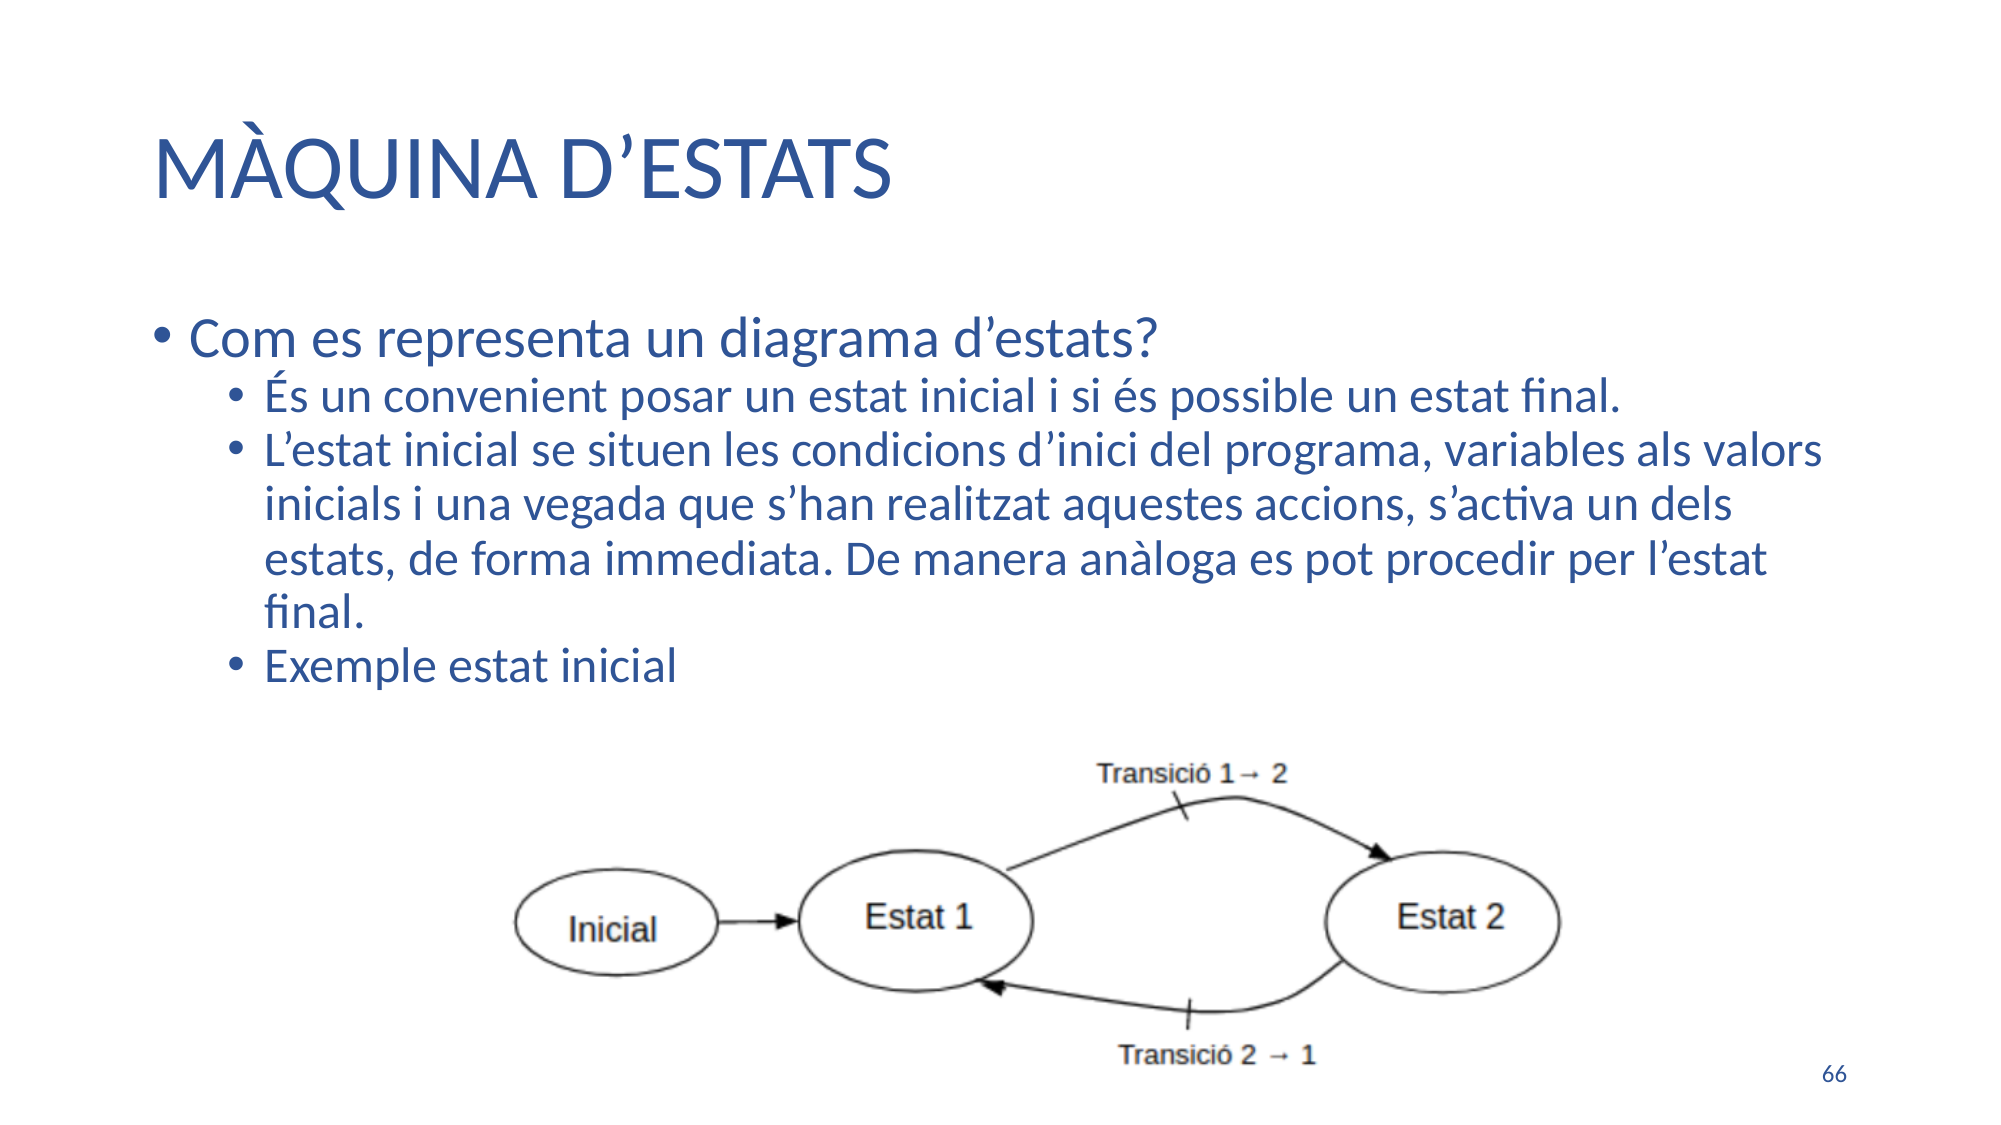

# MÀQUINA D’ESTATS
Com es representa un diagrama d’estats?
És un convenient posar un estat inicial i si és possible un estat final.
L’estat inicial se situen les condicions d’inici del programa, variables als valors inicials i una vegada que s’han realitzat aquestes accions, s’activa un dels estats, de forma immediata. De manera anàloga es pot procedir per l’estat final.
Exemple estat inicial